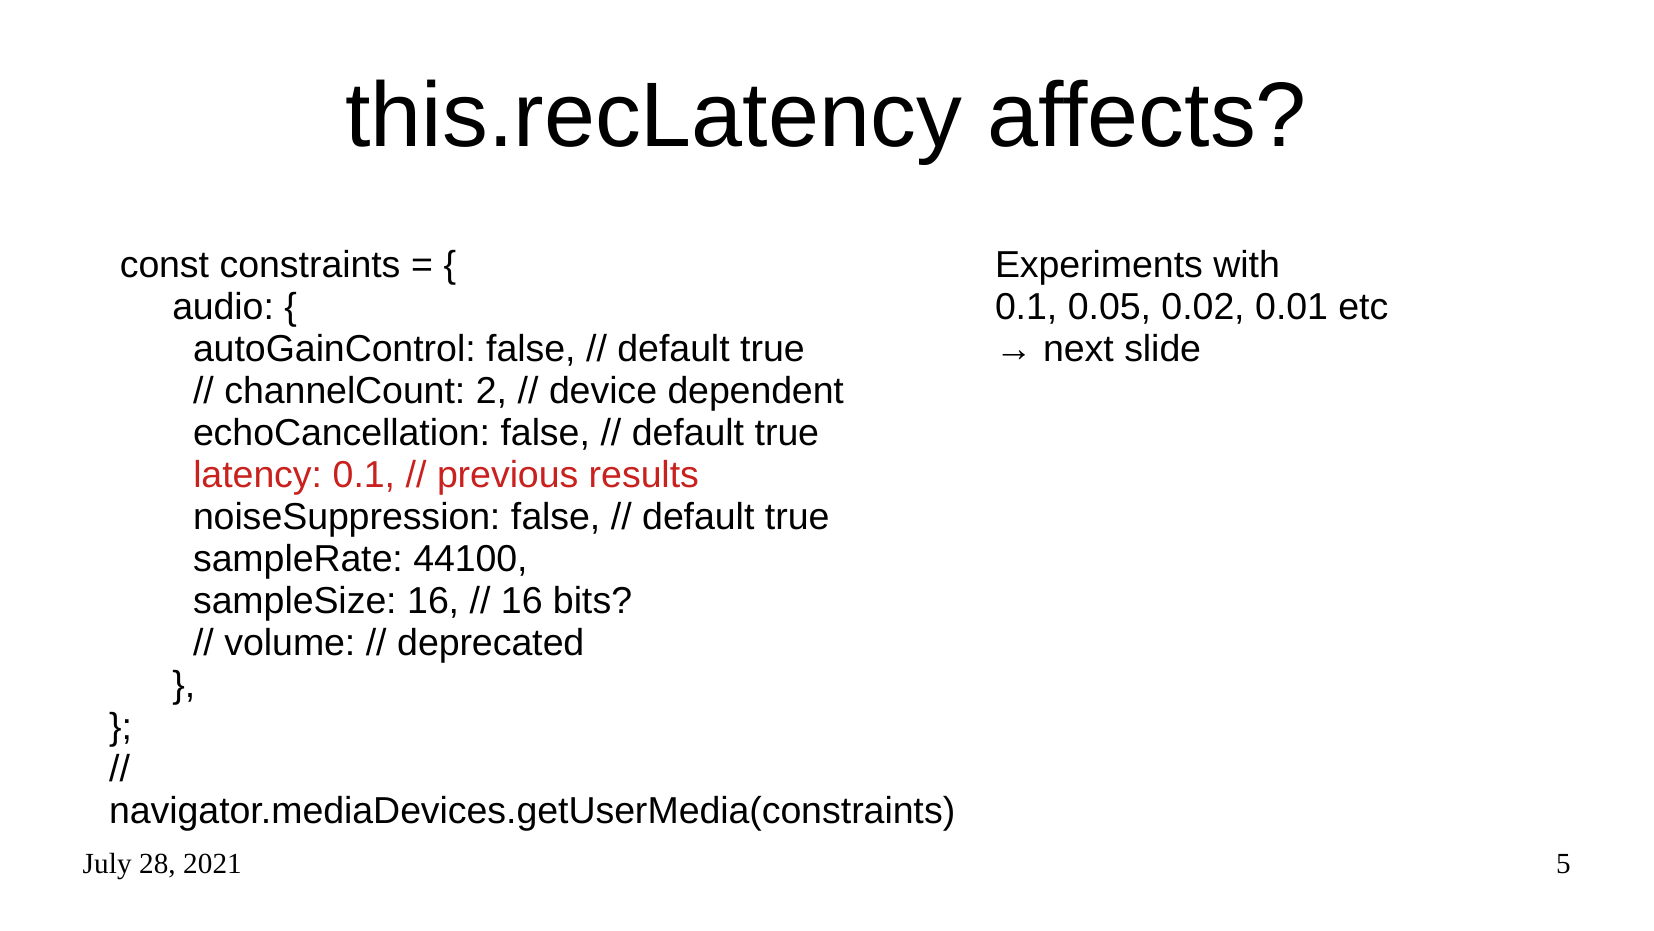

# this.recLatency affects?
 const constraints = {
 audio: {
 autoGainControl: false, // default true
 // channelCount: 2, // device dependent
 echoCancellation: false, // default true
 latency: 0.1, // previous results
 noiseSuppression: false, // default true
 sampleRate: 44100,
 sampleSize: 16, // 16 bits?
 // volume: // deprecated
 },
};
//
navigator.mediaDevices.getUserMedia(constraints)
Experiments with
0.1, 0.05, 0.02, 0.01 etc
→ next slide
July 28, 2021
5